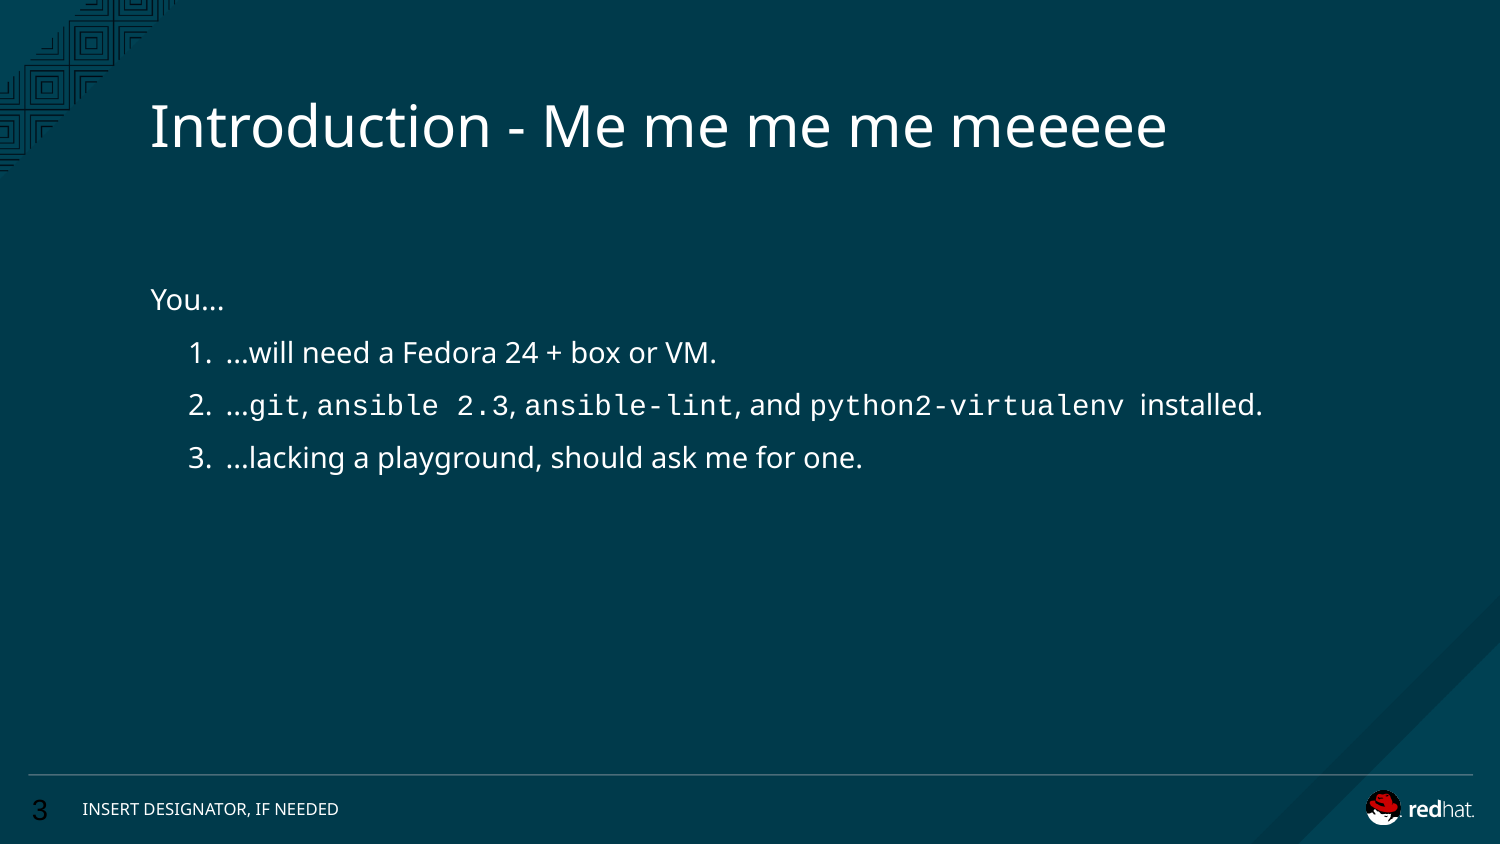

# Introduction - Me me me me meeeee
You...
...will need a Fedora 24 + box or VM.
...git, ansible 2.3, ansible-lint, and python2-virtualenv installed.
...lacking a playground, should ask me for one.